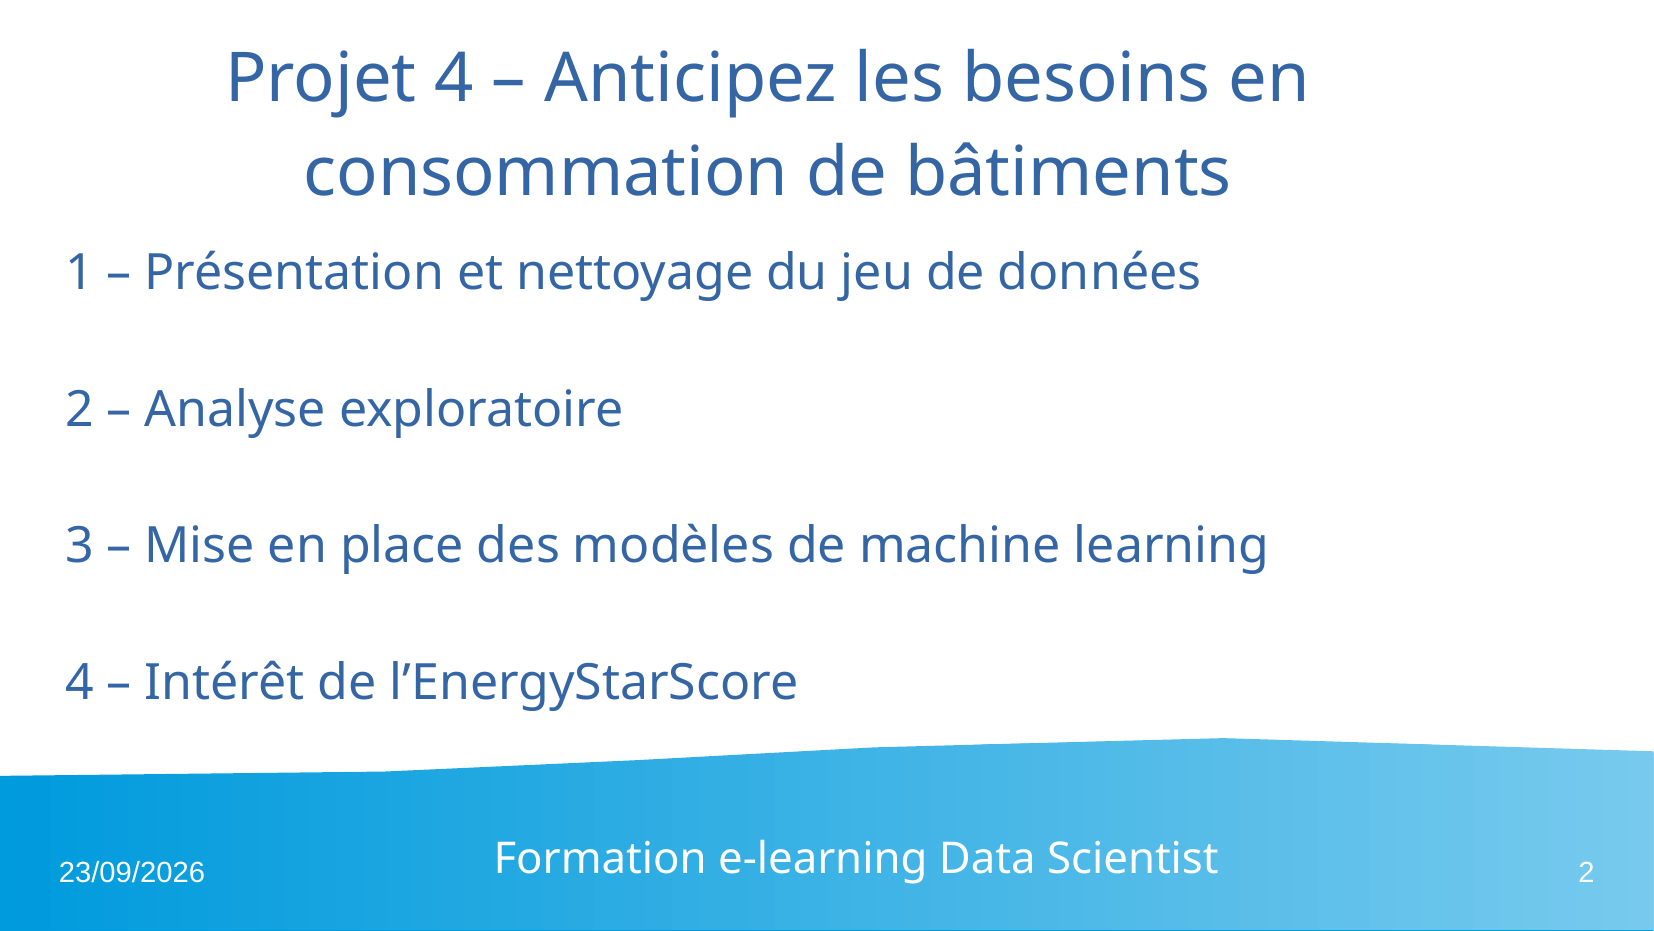

Projet 4 – Anticipez les besoins en consommation de bâtiments
1 – Présentation et nettoyage du jeu de données
2 – Analyse exploratoire
3 – Mise en place des modèles de machine learning
4 – Intérêt de l’EnergyStarScore
# Formation e-learning Data Scientist